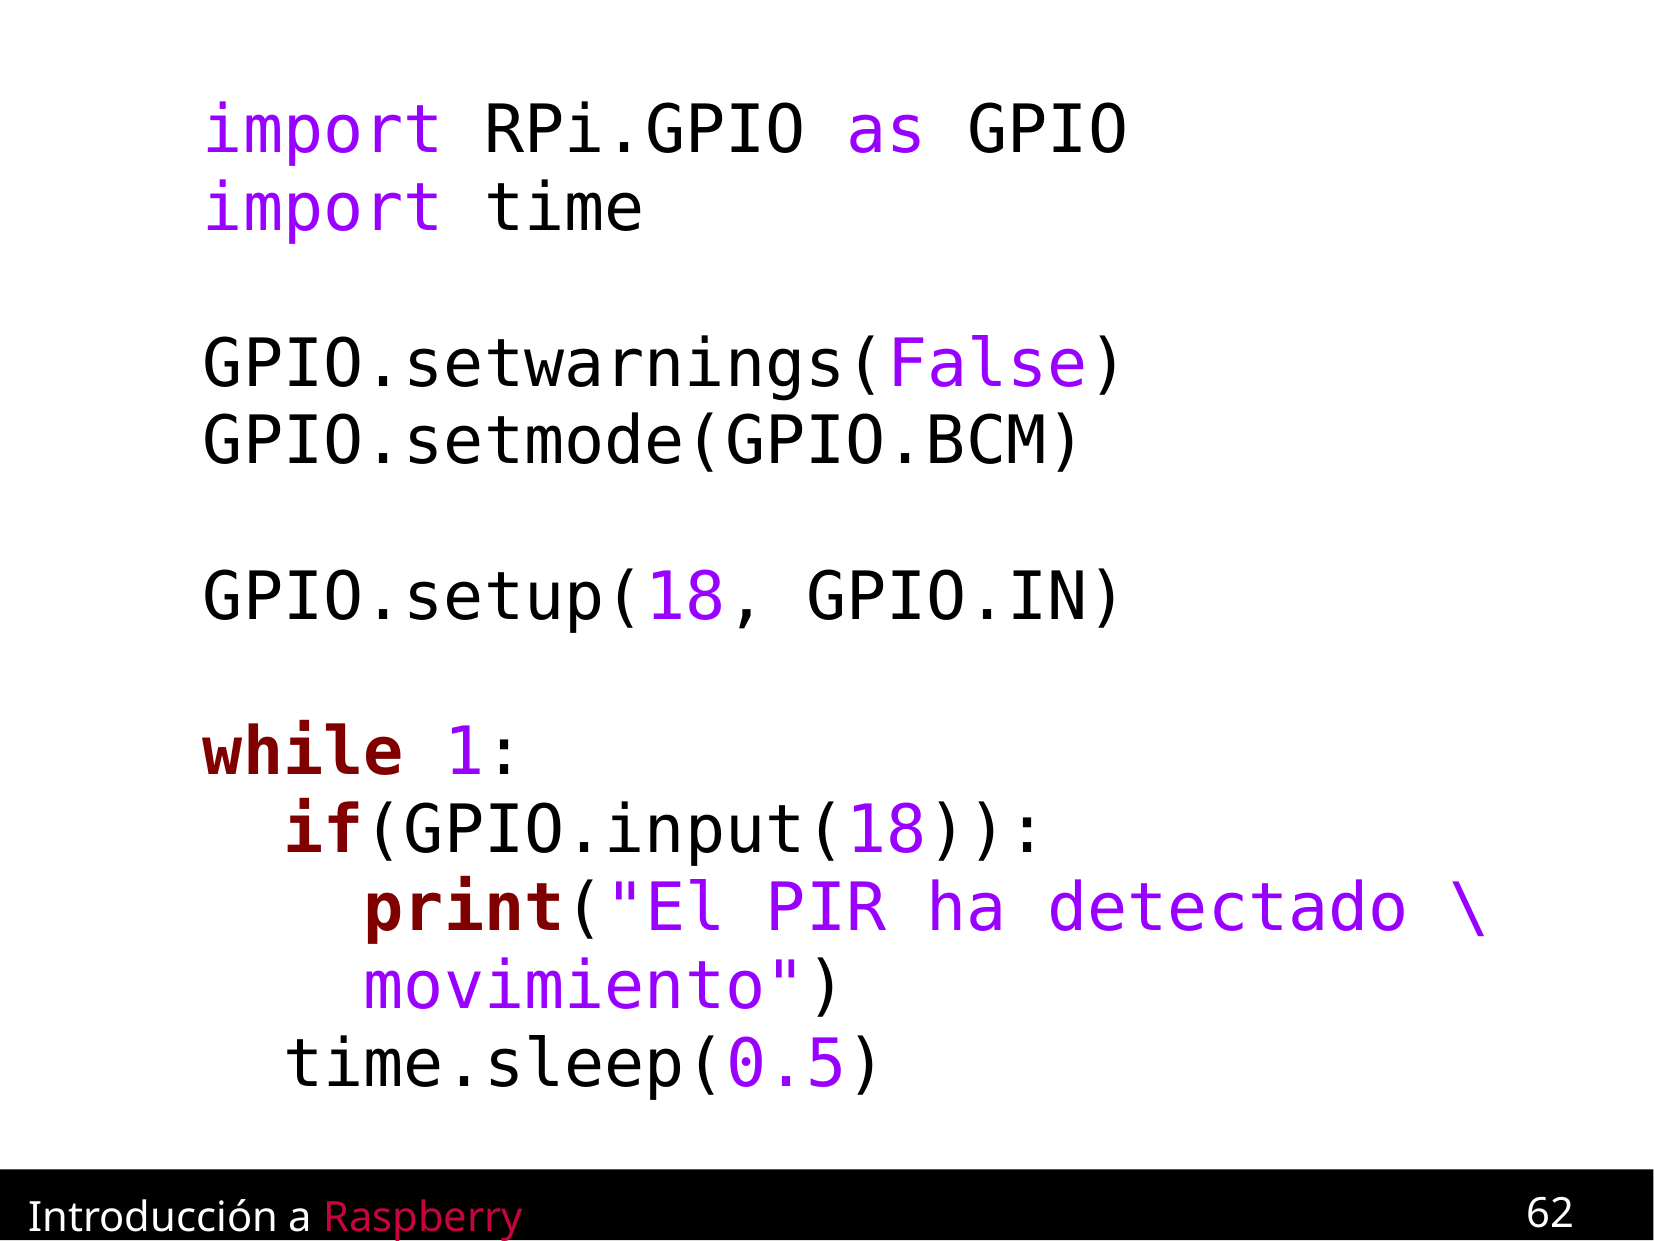

import RPi.GPIO as GPIO
import time
GPIO.setwarnings(False)
GPIO.setmode(GPIO.BCM)
GPIO.setup(18, GPIO.IN)
while 1:
 if(GPIO.input(18)):
 print("El PIR ha detectado \
 movimiento")
 time.sleep(0.5)
Introducción a Raspberry Pi